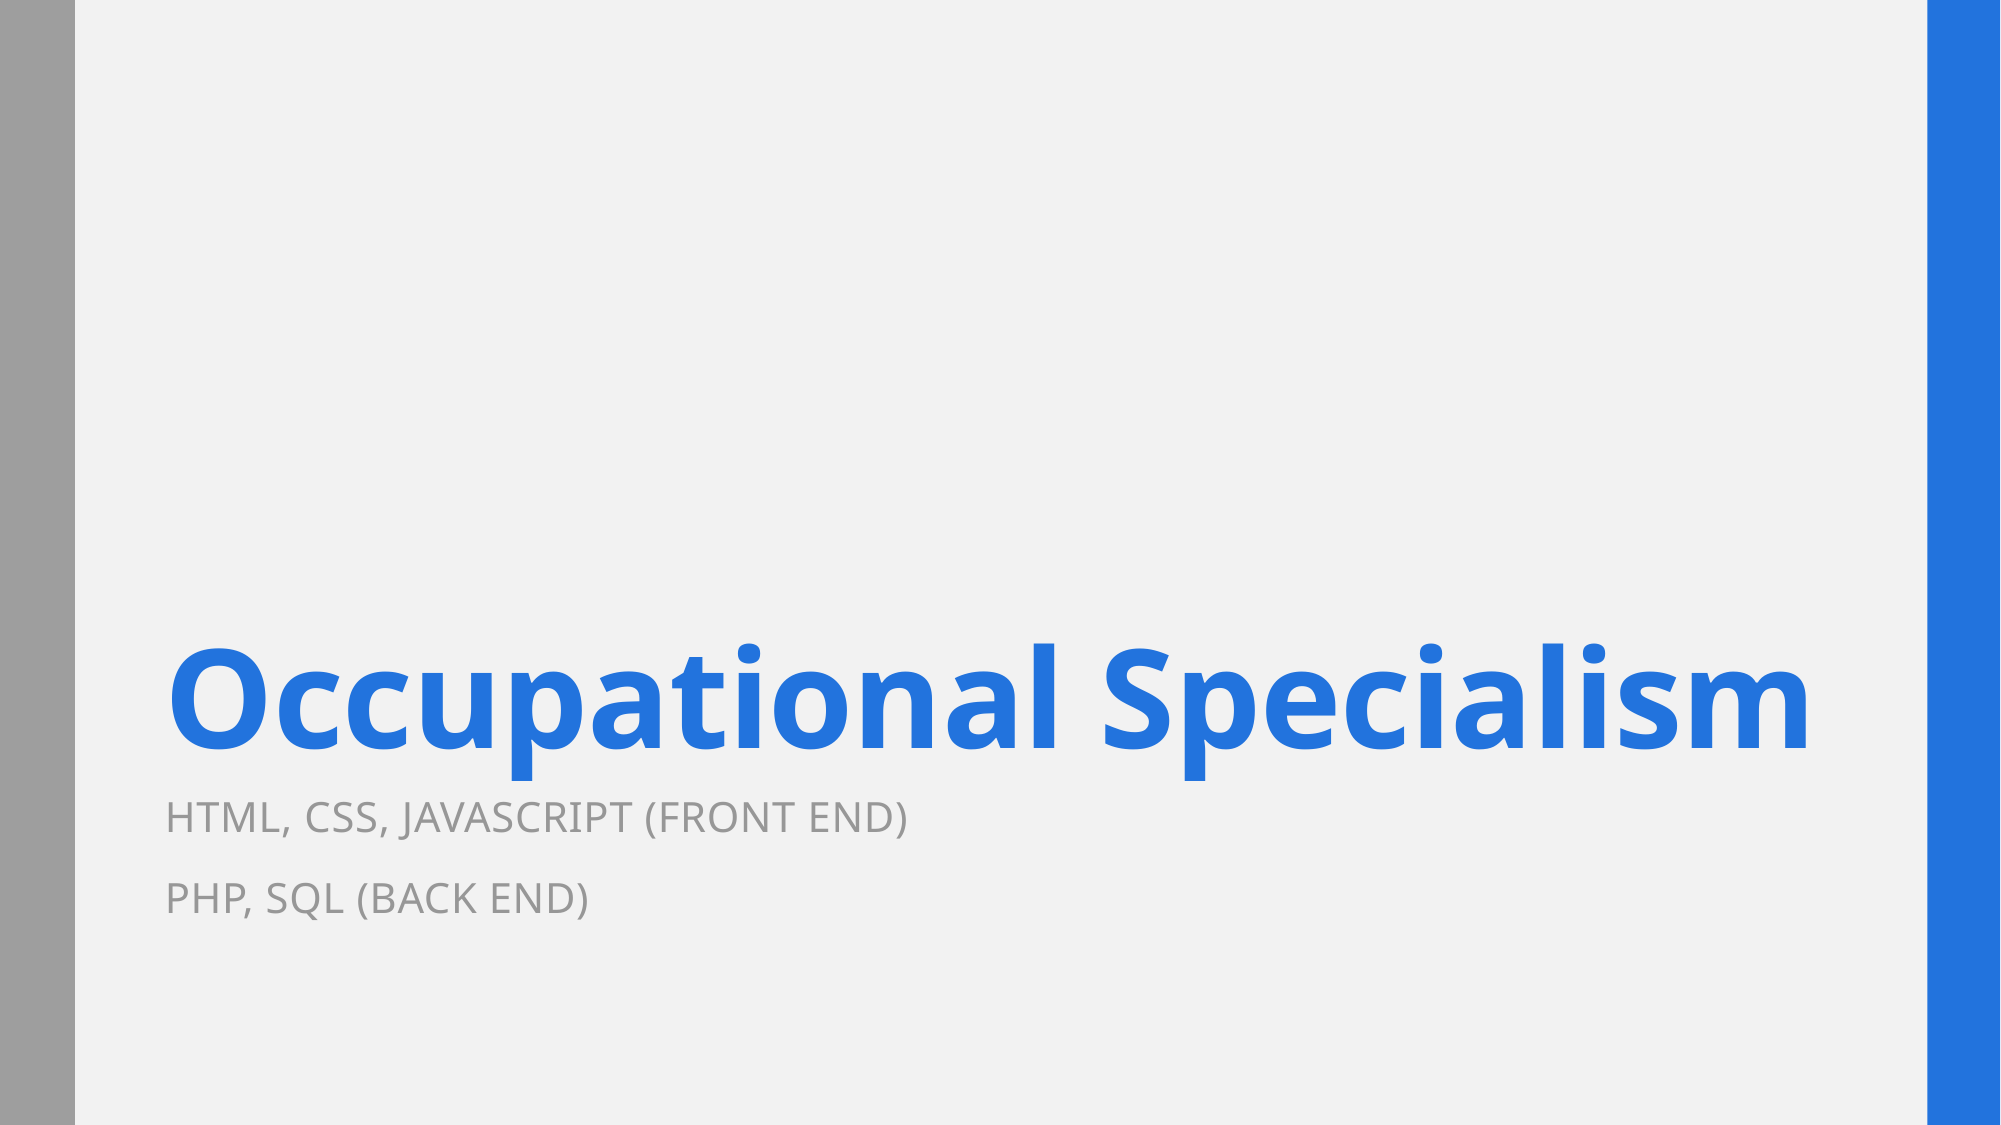

# Occupational Specialism
HTML, CSS, JAVASCRIPT (FRONT END)
PHP, SQL (BACK END)